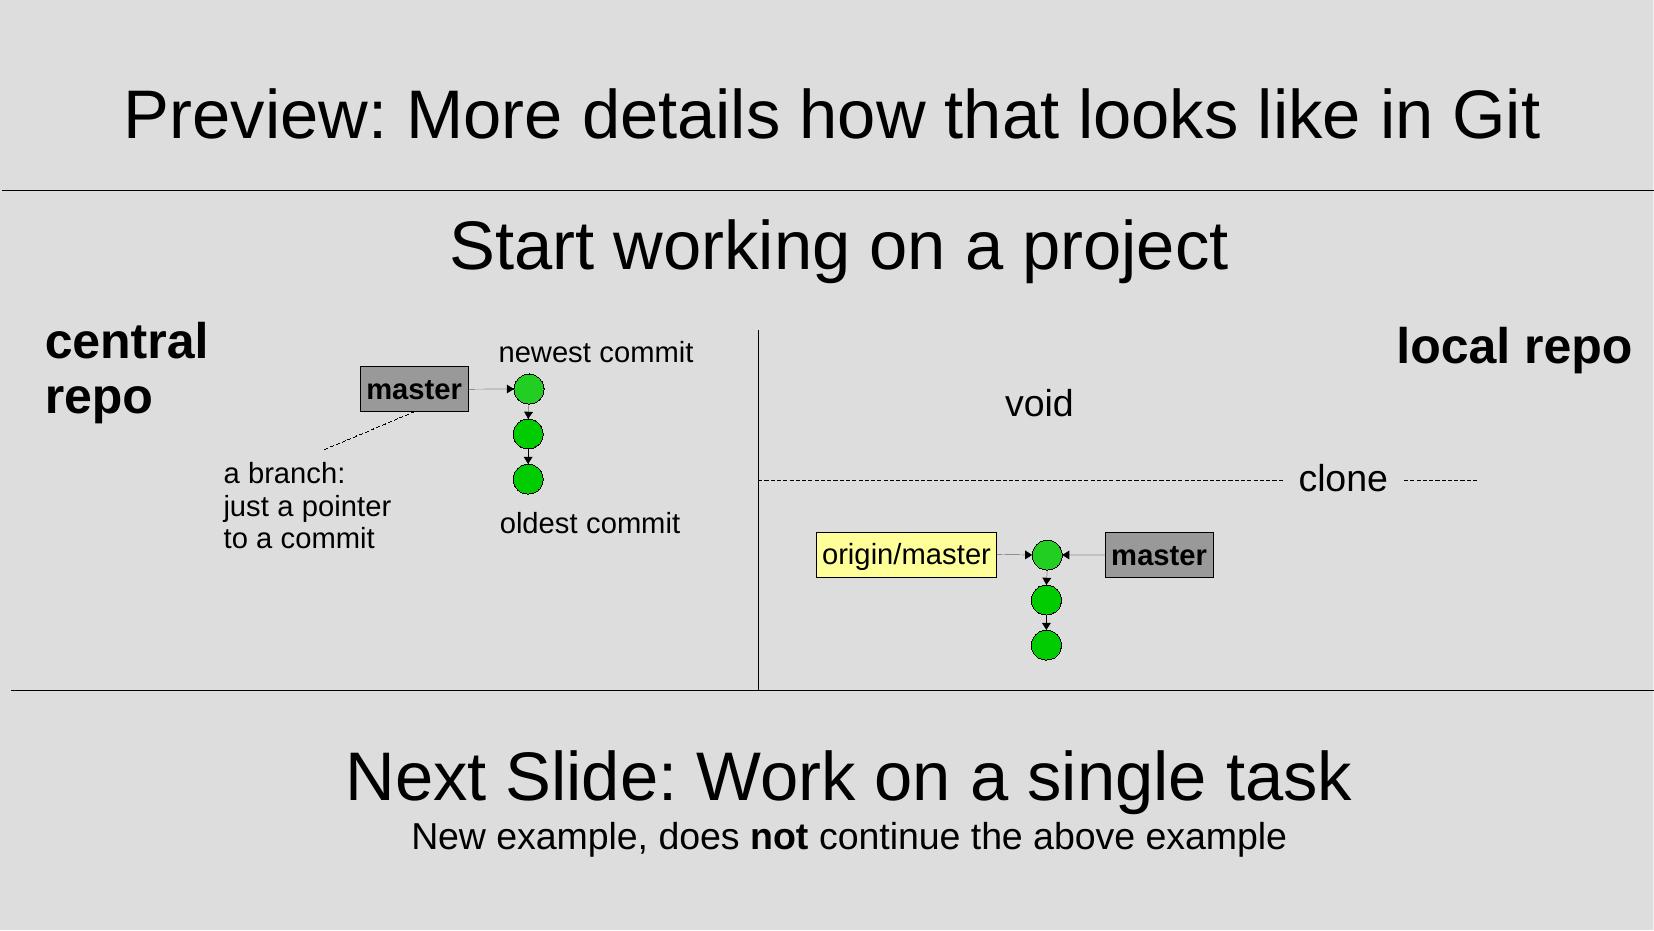

# Preview: More details how that looks like in Git
Start working on a project
central
repo
local repo
newest commit
master
void
a branch:
just a pointer
to a commit
clone
oldest commit
origin/master
master
Next Slide: Work on a single task
New example, does not continue the above example